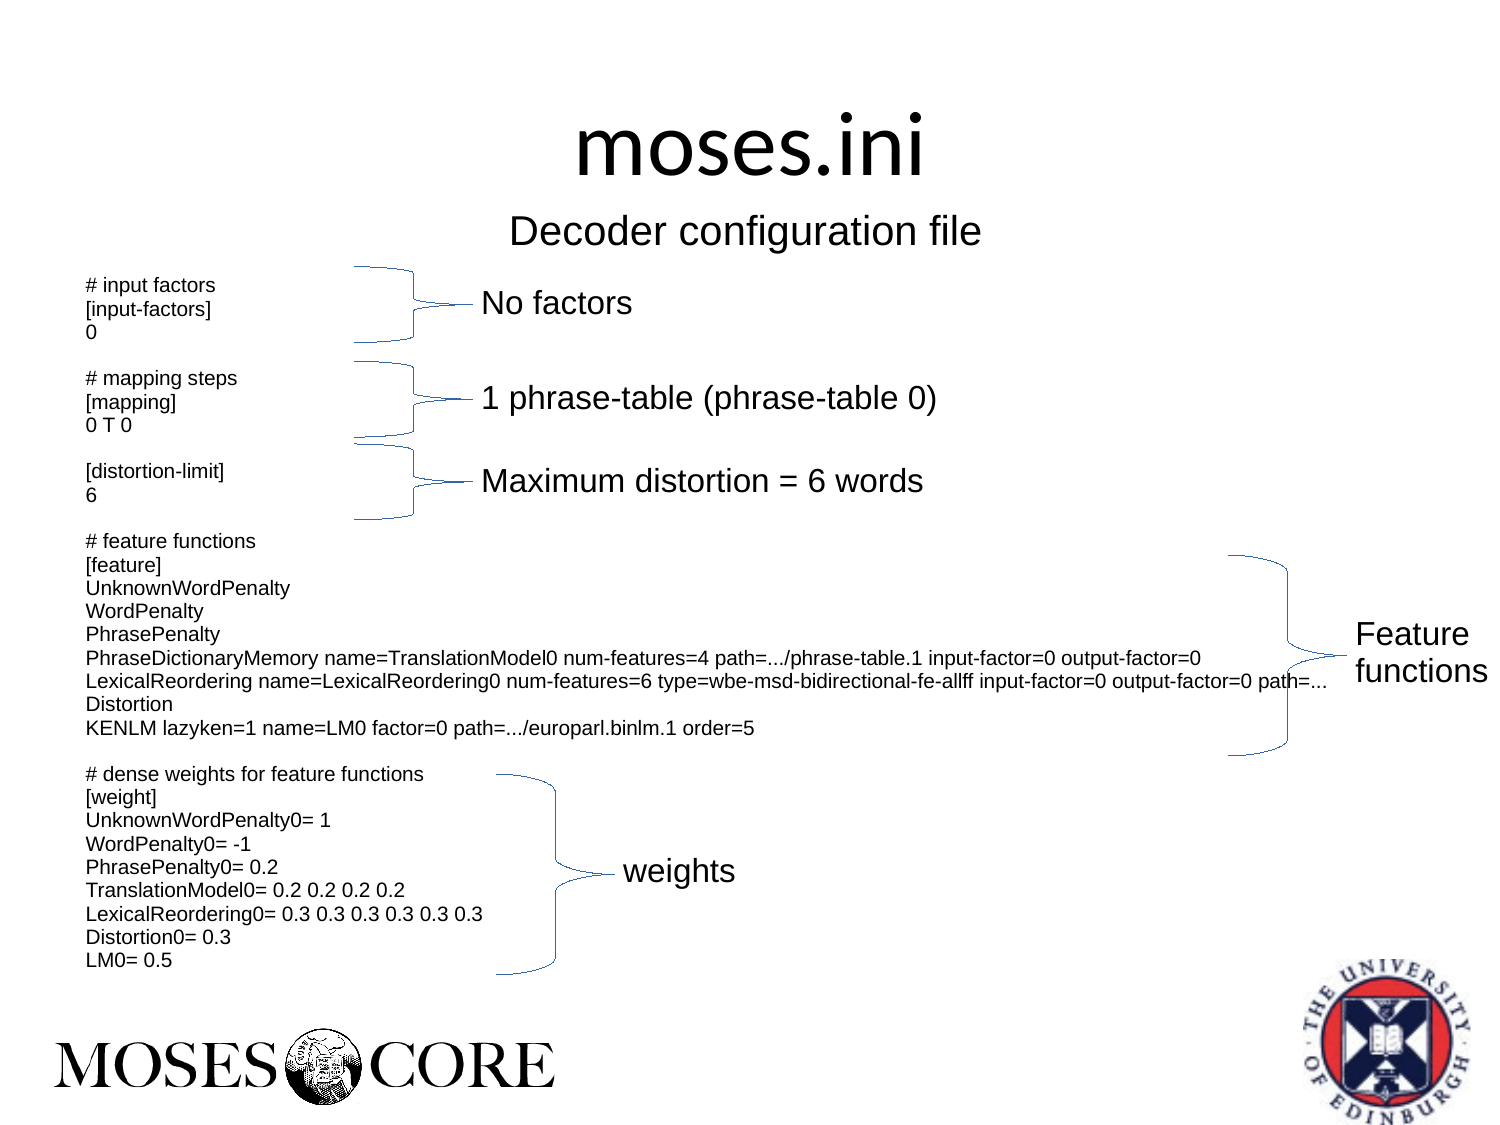

# moses.ini
Decoder configuration file
# input factors
[input-factors]
0
# mapping steps
[mapping]
0 T 0
[distortion-limit]
6
# feature functions
[feature]
UnknownWordPenalty
WordPenalty
PhrasePenalty
PhraseDictionaryMemory name=TranslationModel0 num-features=4 path=.../phrase-table.1 input-factor=0 output-factor=0
LexicalReordering name=LexicalReordering0 num-features=6 type=wbe-msd-bidirectional-fe-allff input-factor=0 output-factor=0 path=...
Distortion
KENLM lazyken=1 name=LM0 factor=0 path=.../europarl.binlm.1 order=5
# dense weights for feature functions
[weight]
UnknownWordPenalty0= 1
WordPenalty0= -1
PhrasePenalty0= 0.2
TranslationModel0= 0.2 0.2 0.2 0.2
LexicalReordering0= 0.3 0.3 0.3 0.3 0.3 0.3
Distortion0= 0.3
LM0= 0.5
No factors
1 phrase-table (phrase-table 0)
Maximum distortion = 6 words
Feature functions
weights